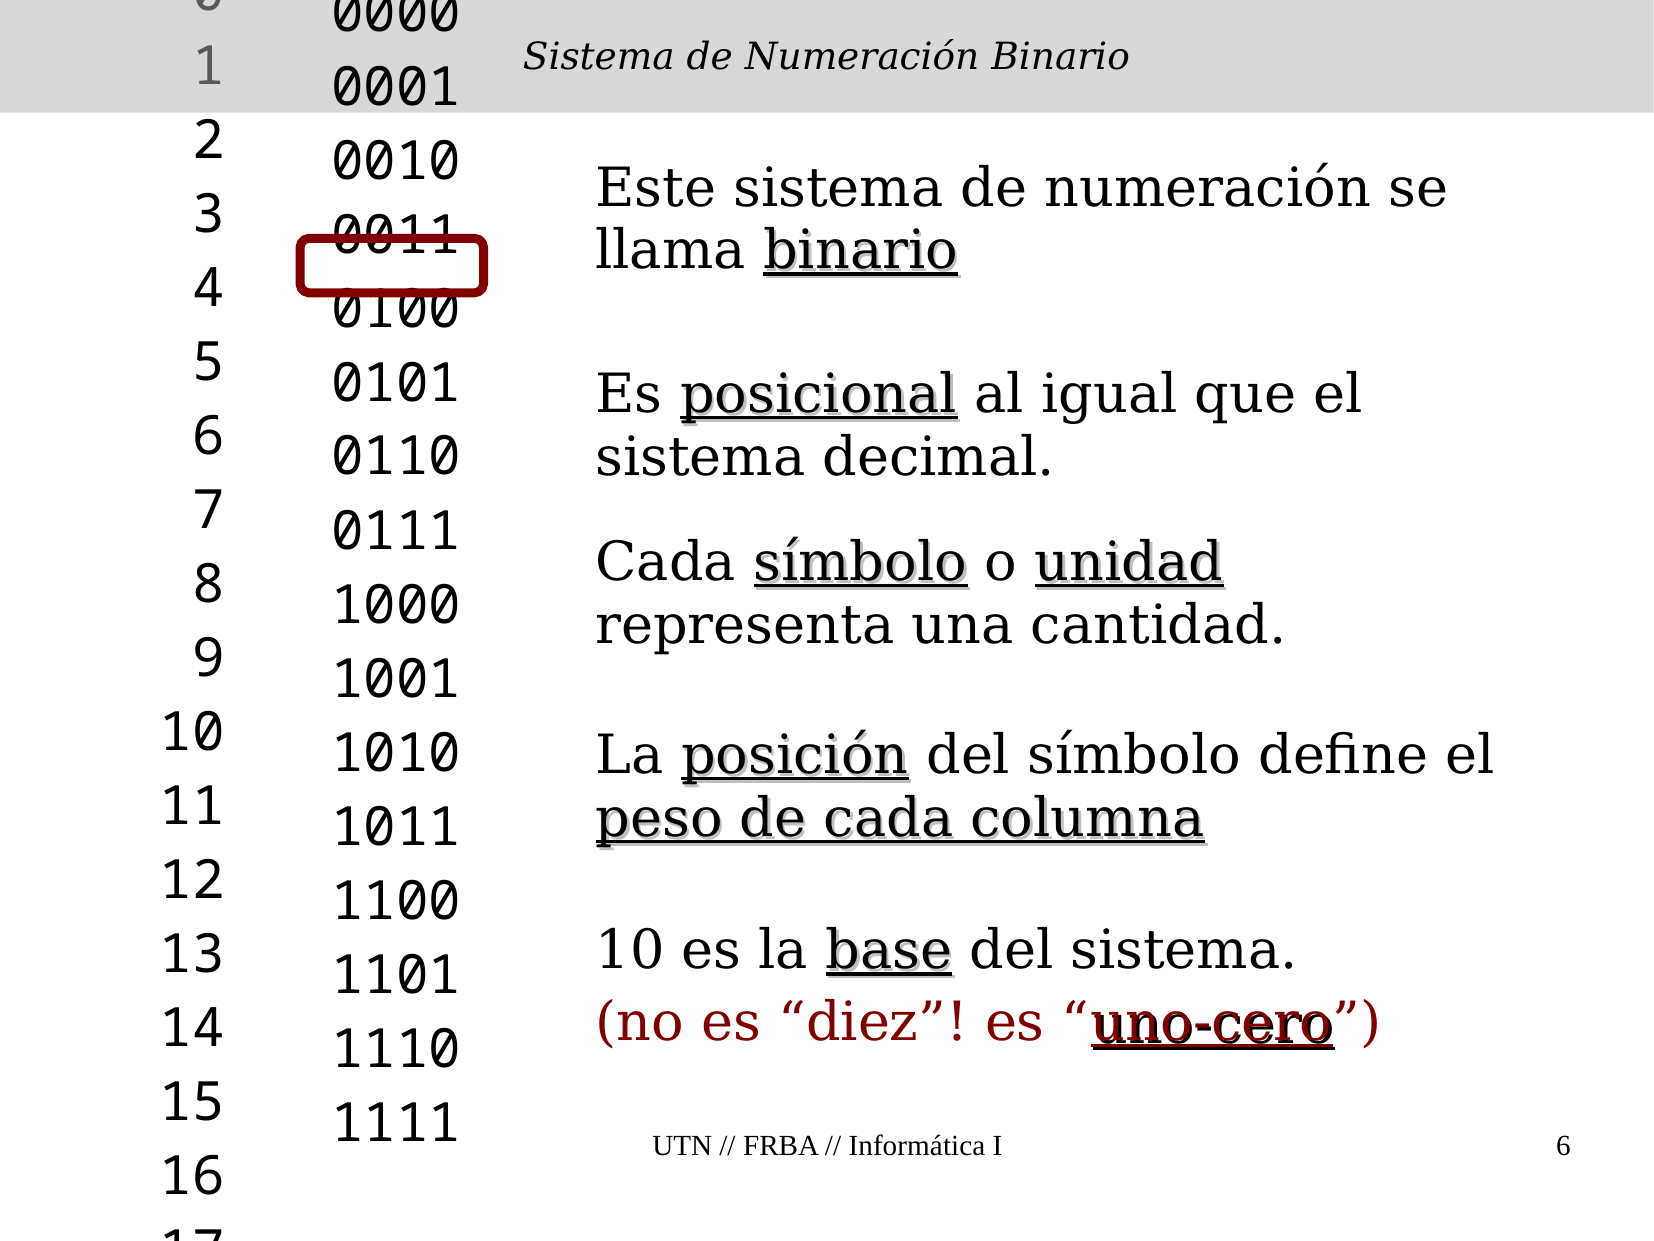

Sistema de Numeración Binario
# 0 1 2 3 4 5 6 7 8 9 10 11 12 13 14 15 16 17
0000
0001
0010
0011
0100
0101
0110
0111
1000
1001
1010
1011
1100
1101
1110
1111
Este sistema de numeración se llama binario
Es posicional al igual que el sistema decimal.
Cada símbolo o unidad representa una cantidad.
La posición del símbolo define el peso de cada columna
10 es la base del sistema.
(no es “diez”! es “uno-cero”)
UTN // FRBA // Informática I
6